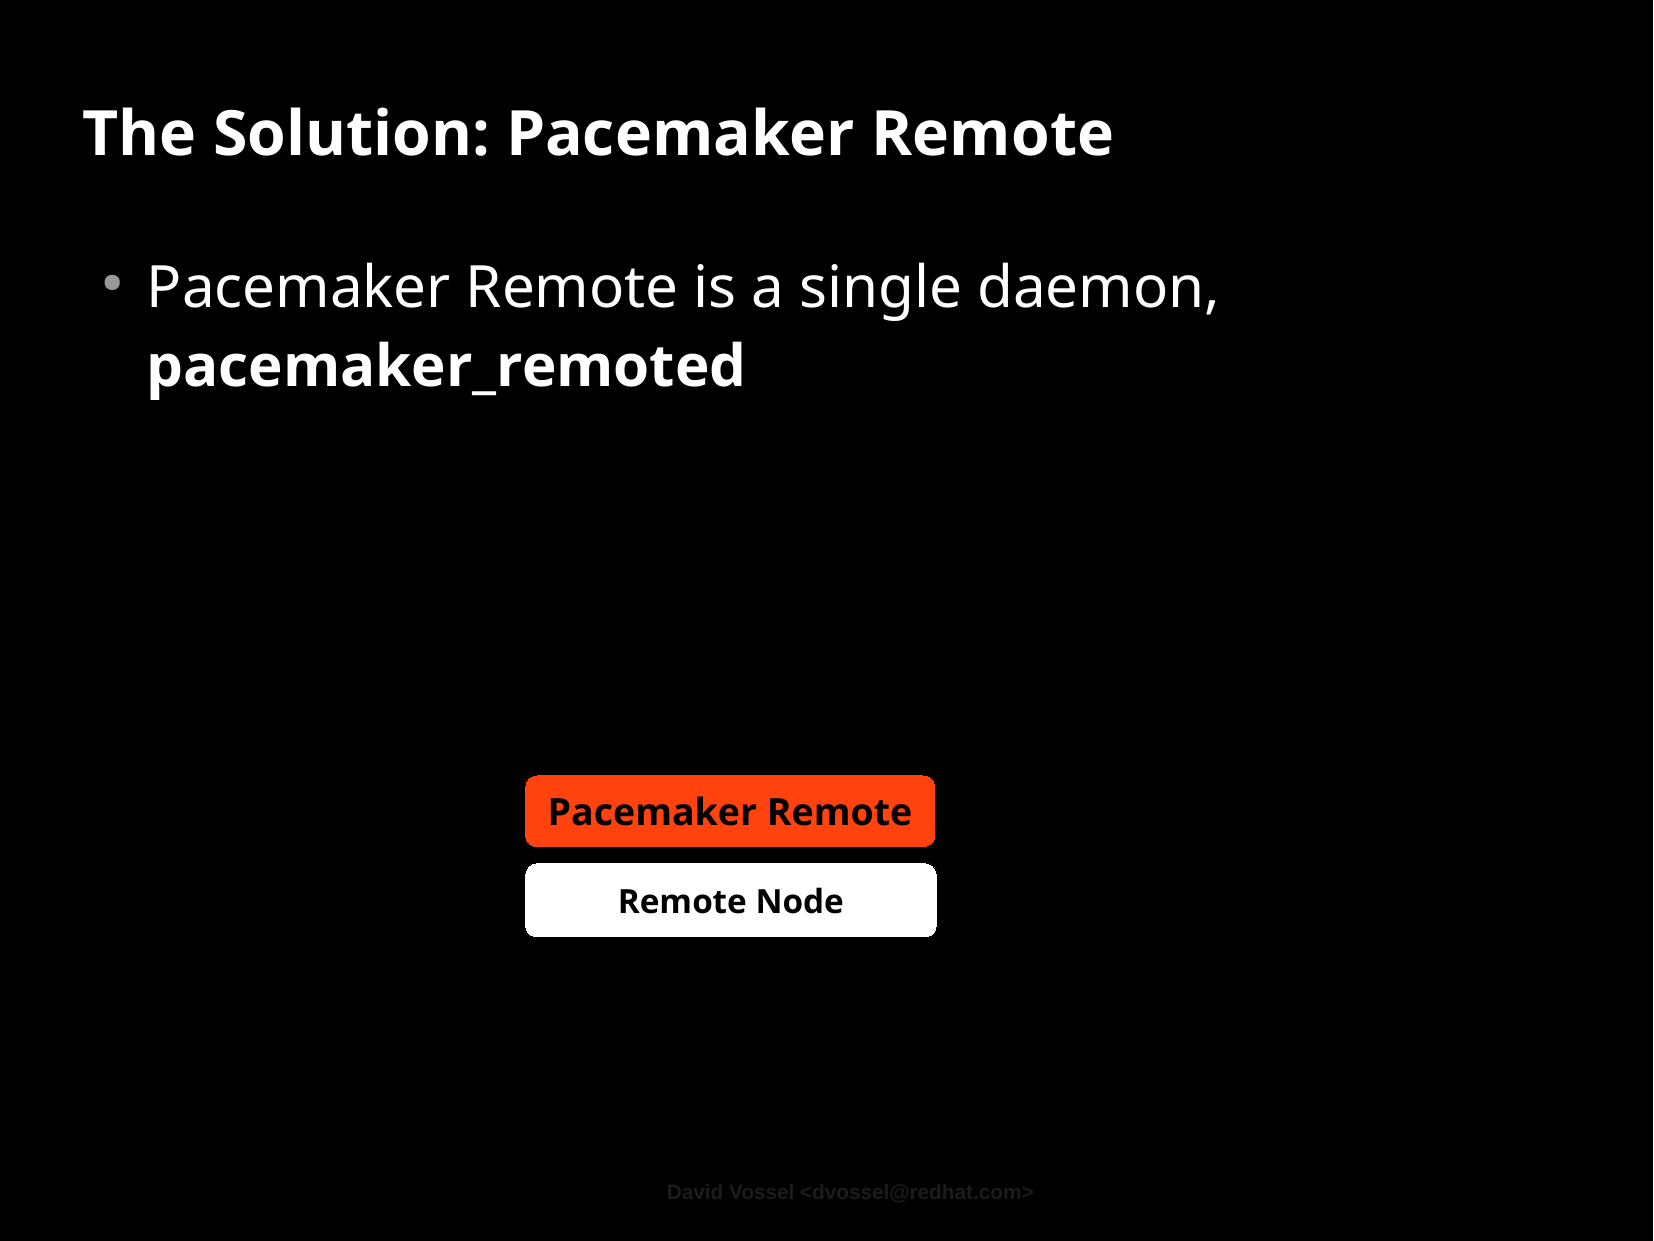

# The Solution: Pacemaker Remote
Pacemaker Remote is a single daemon, pacemaker_remoted
Pacemaker Remote
Remote Node